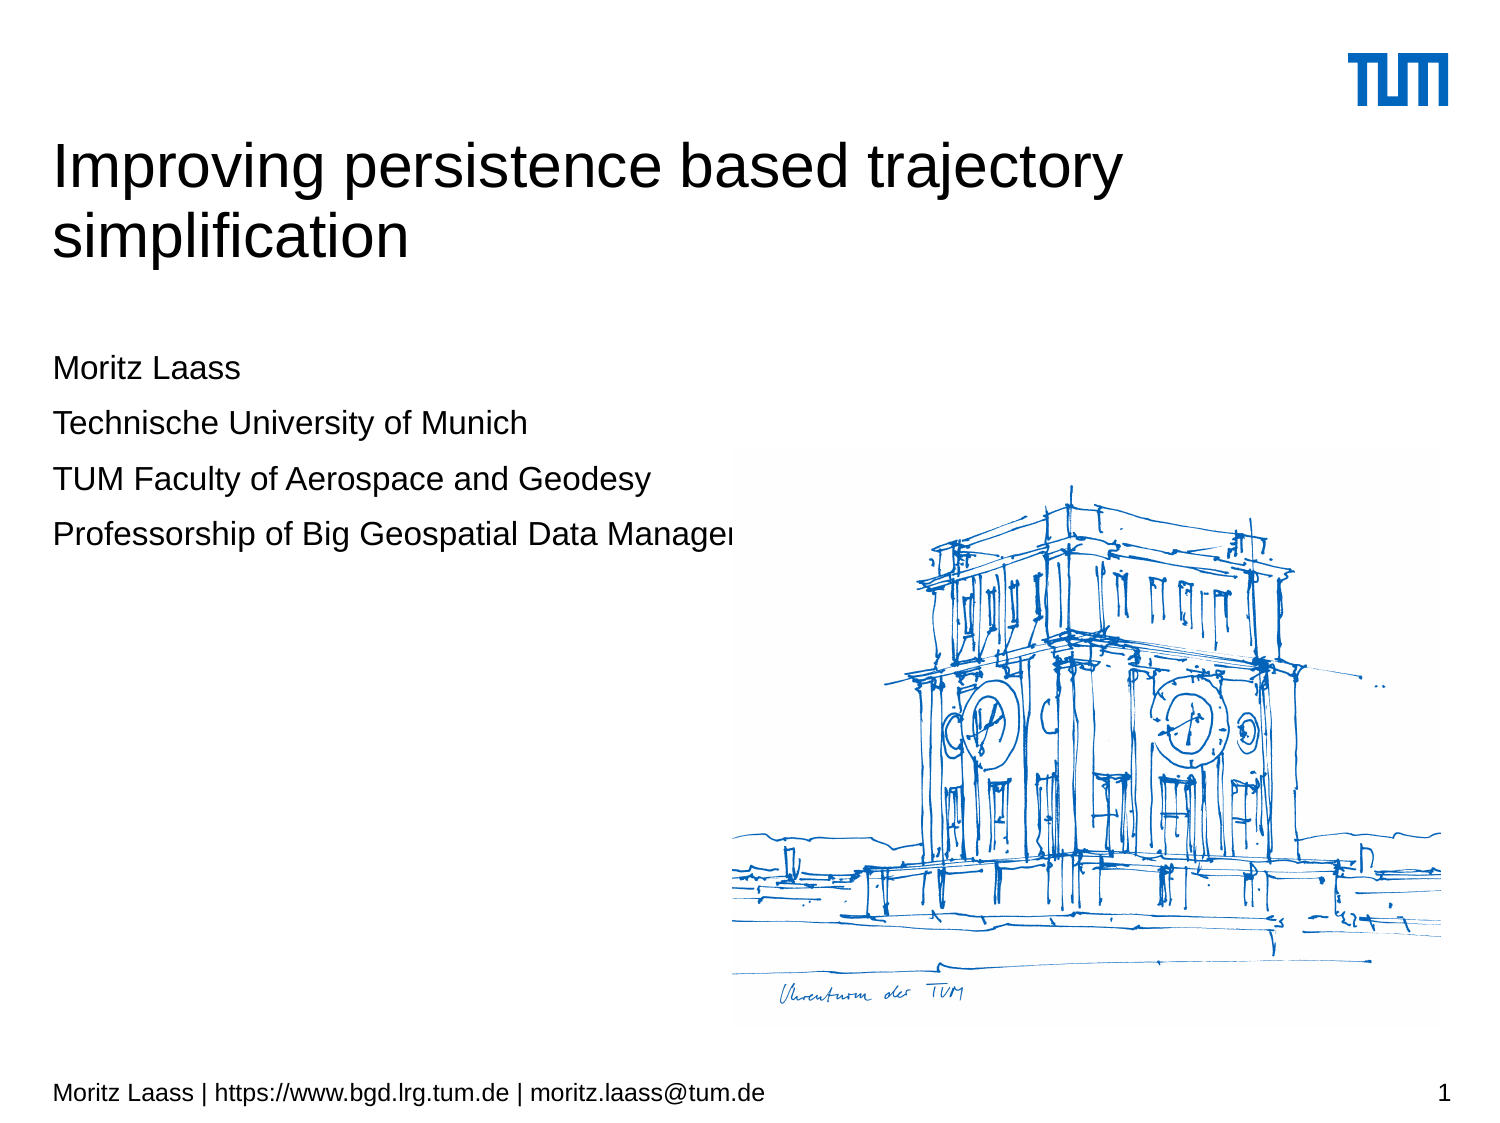

# Improving persistence based trajectory simplification
Moritz Laass
Technische University of Munich
TUM Faculty of Aerospace and Geodesy
Professorship of Big Geospatial Data Management
Moritz Laass | https://www.bgd.lrg.tum.de | moritz.laass@tum.de
1